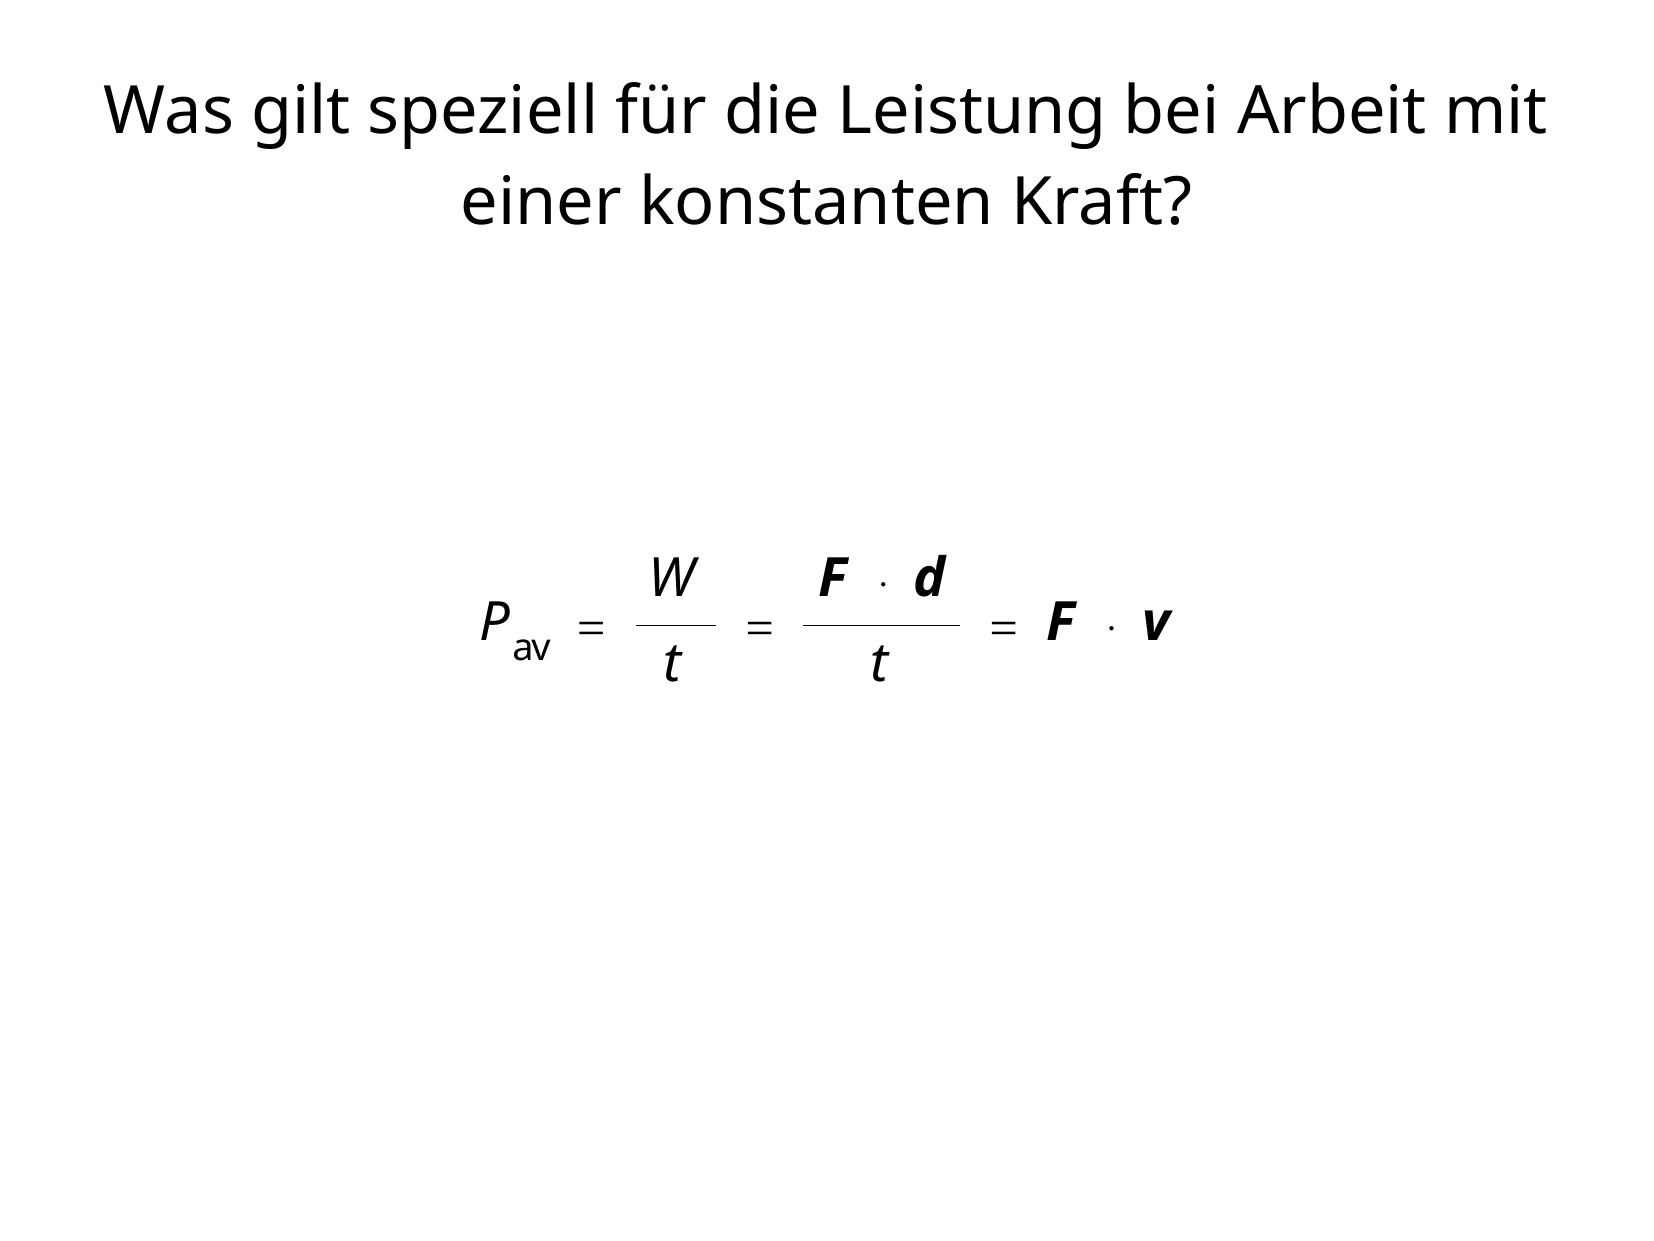

# Was gilt speziell für die Leistung bei Arbeit mit einer konstanten Kraft?